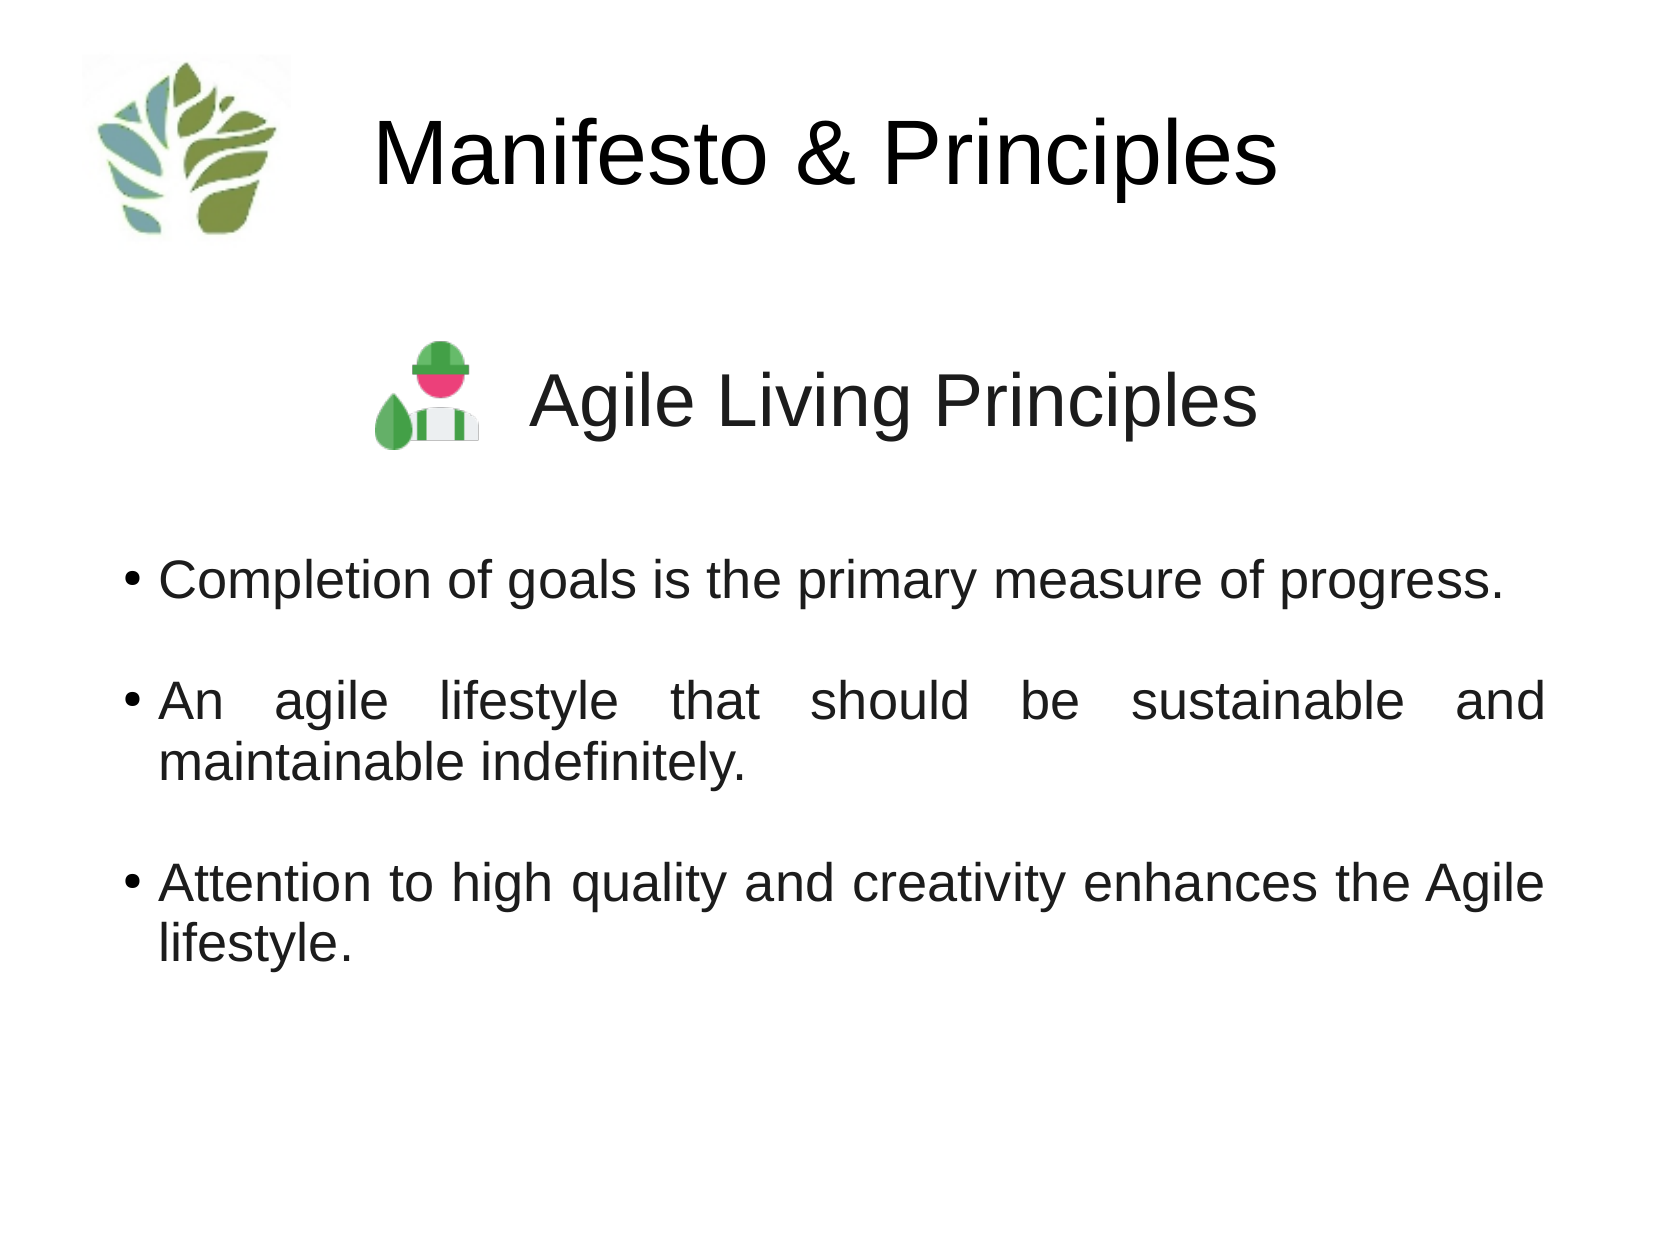

# Manifesto & Principles
Agile Living Principles
Completion of goals is the primary measure of progress.
An agile lifestyle that should be sustainable and maintainable indefinitely.
Attention to high quality and creativity enhances the Agile lifestyle.